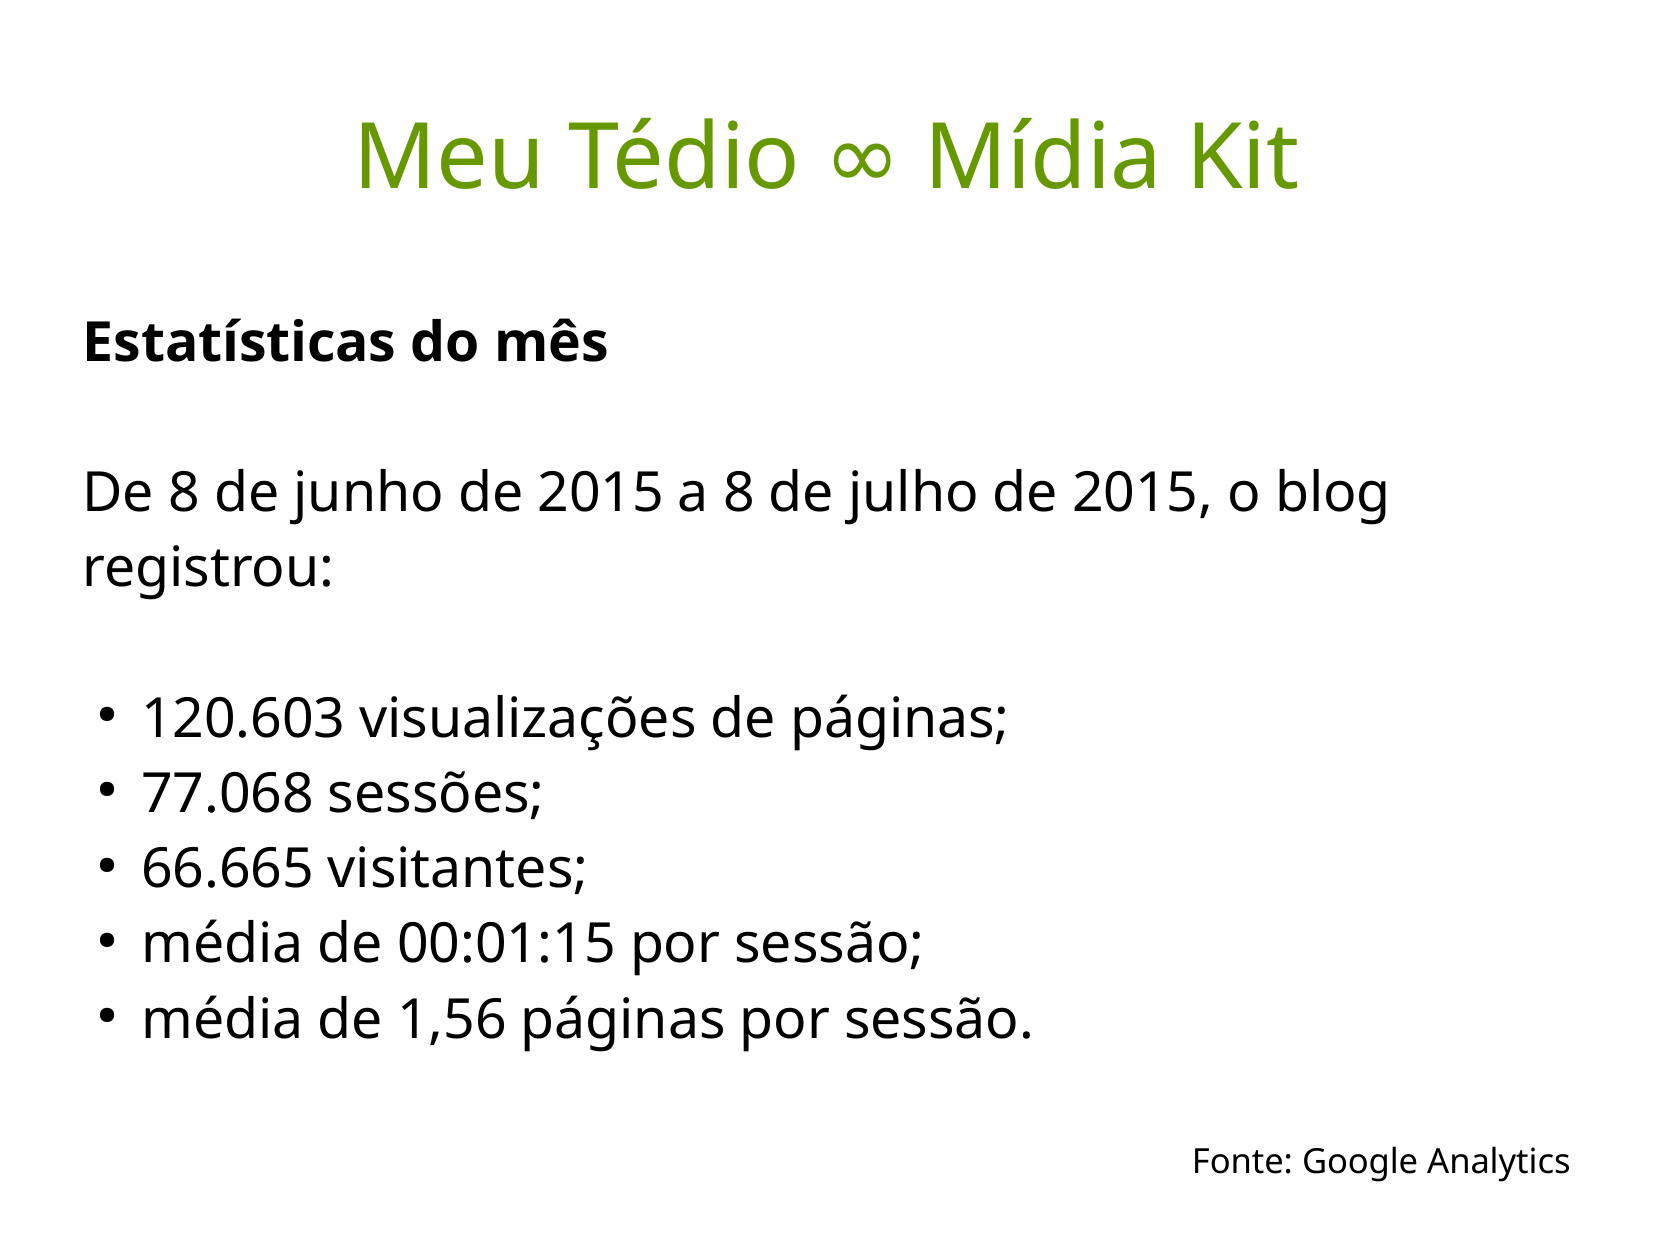

# Meu Tédio ∞ Mídia Kit
Estatísticas do mês
De 8 de junho de 2015 a 8 de julho de 2015, o blog registrou:
120.603 visualizações de páginas;
77.068 sessões;
66.665 visitantes;
média de 00:01:15 por sessão;
média de 1,56 páginas por sessão.
Fonte: Google Analytics